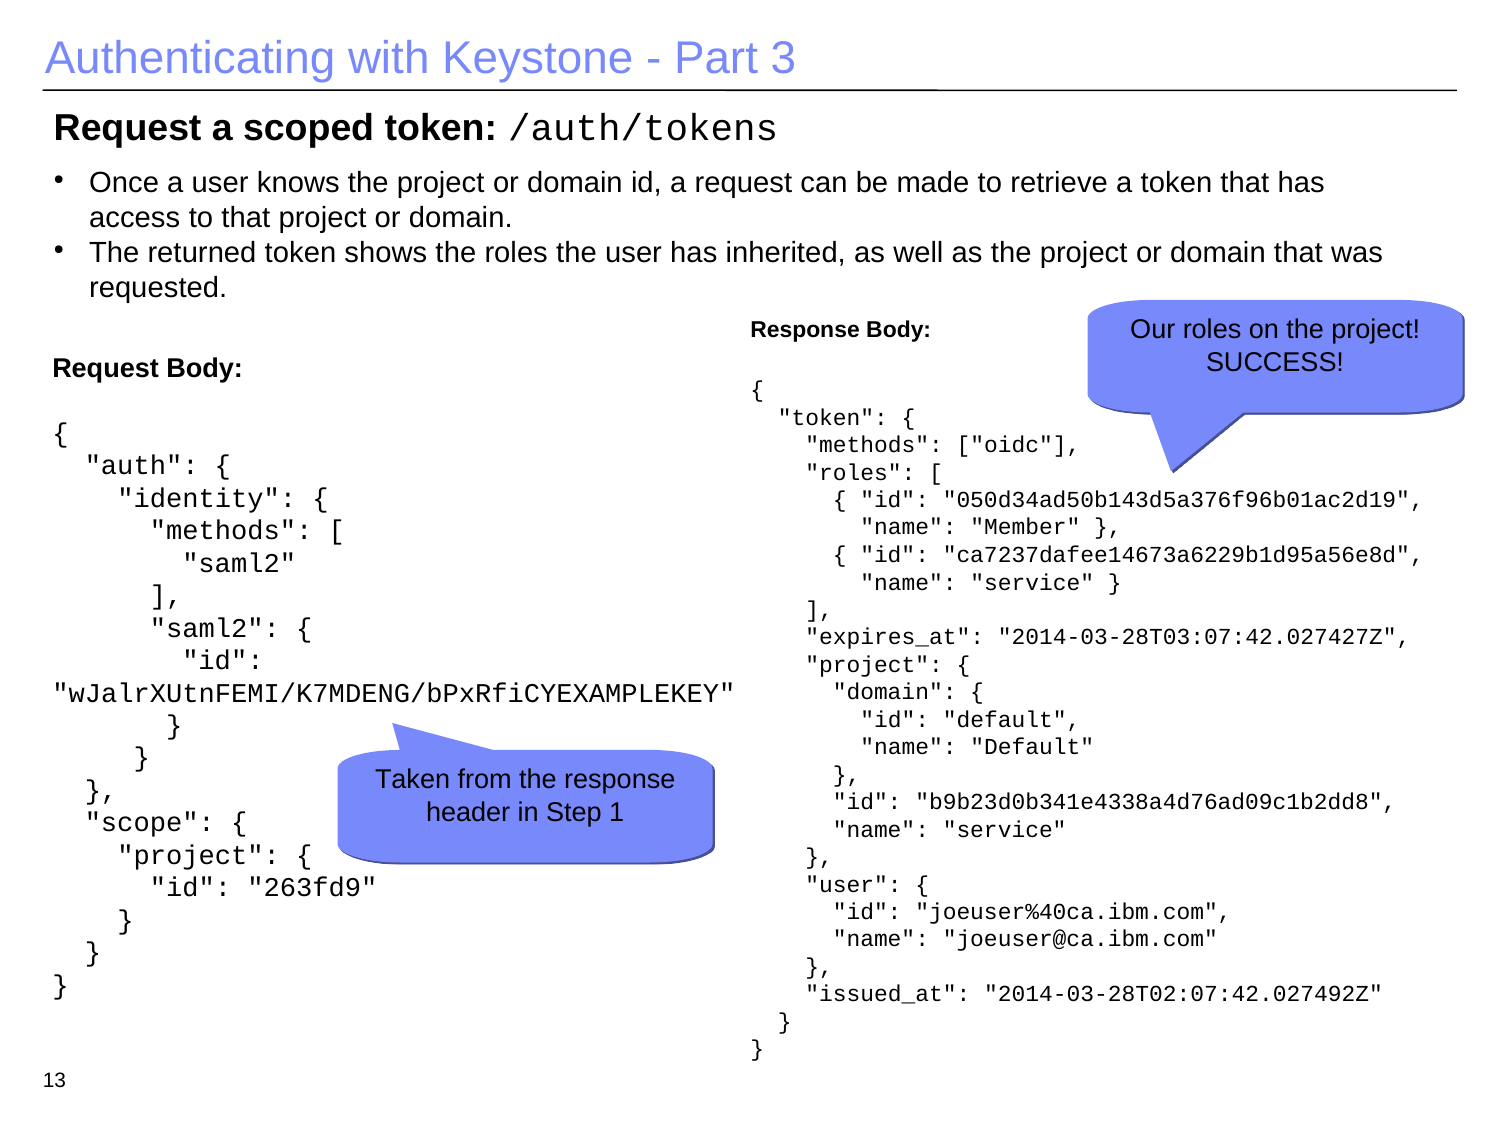

Authenticating with Keystone - Part 3
Request a scoped token: /auth/tokens
Once a user knows the project or domain id, a request can be made to retrieve a token that has access to that project or domain.
The returned token shows the roles the user has inherited, as well as the project or domain that was requested.
Our roles on the project!
SUCCESS!
Response Body:
{
 "token": {
 "methods": ["oidc"],
 "roles": [
 { "id": "050d34ad50b143d5a376f96b01ac2d19",
 "name": "Member" },
 { "id": "ca7237dafee14673a6229b1d95a56e8d",
 "name": "service" }
 ],
 "expires_at": "2014-03-28T03:07:42.027427Z",
 "project": {
 "domain": {
 "id": "default",
 "name": "Default"
 },
 "id": "b9b23d0b341e4338a4d76ad09c1b2dd8",
 "name": "service"
 },
 "user": {
 "id": "joeuser%40ca.ibm.com",
 "name": "joeuser@ca.ibm.com"
 },
 "issued_at": "2014-03-28T02:07:42.027492Z"
 }
}
Request Body:
{
 "auth": {
 "identity": {
 "methods": [
 "saml2"
 ],
 "saml2": {
 "id": "wJalrXUtnFEMI/K7MDENG/bPxRfiCYEXAMPLEKEY"
 }
 }
 },
 "scope": {
 "project": {
 "id": "263fd9"
 }
 }
}
Taken from the response header in Step 1